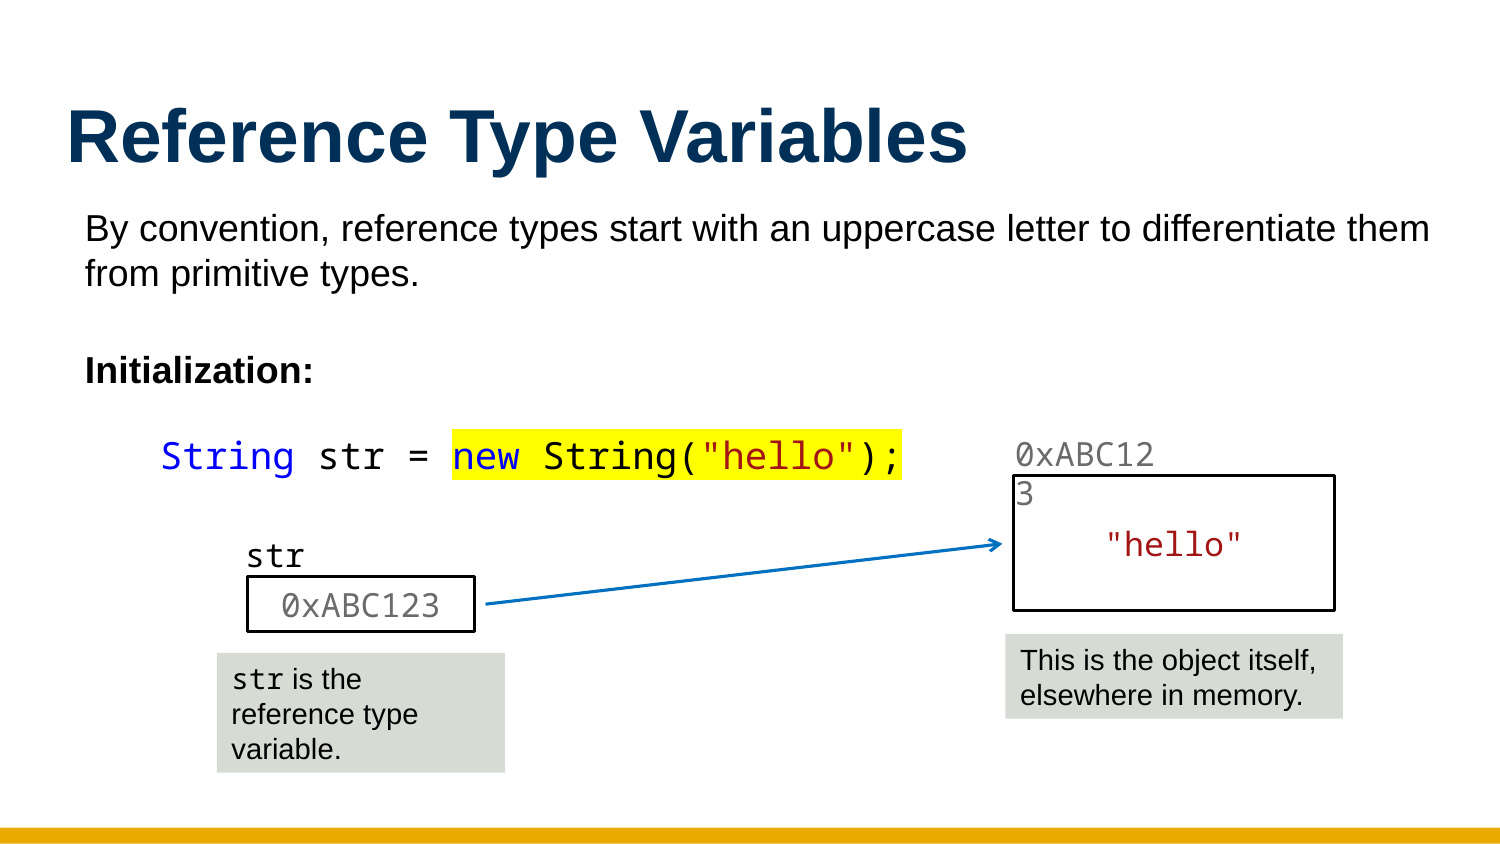

Reference Type Variables
# By convention, reference types start with an uppercase letter to differentiate them from primitive types.
Initialization:
	String str = new String("hello");
0xABC123
"hello"
str
0xABC123
This is the object itself, elsewhere in memory.
str is the reference type variable.